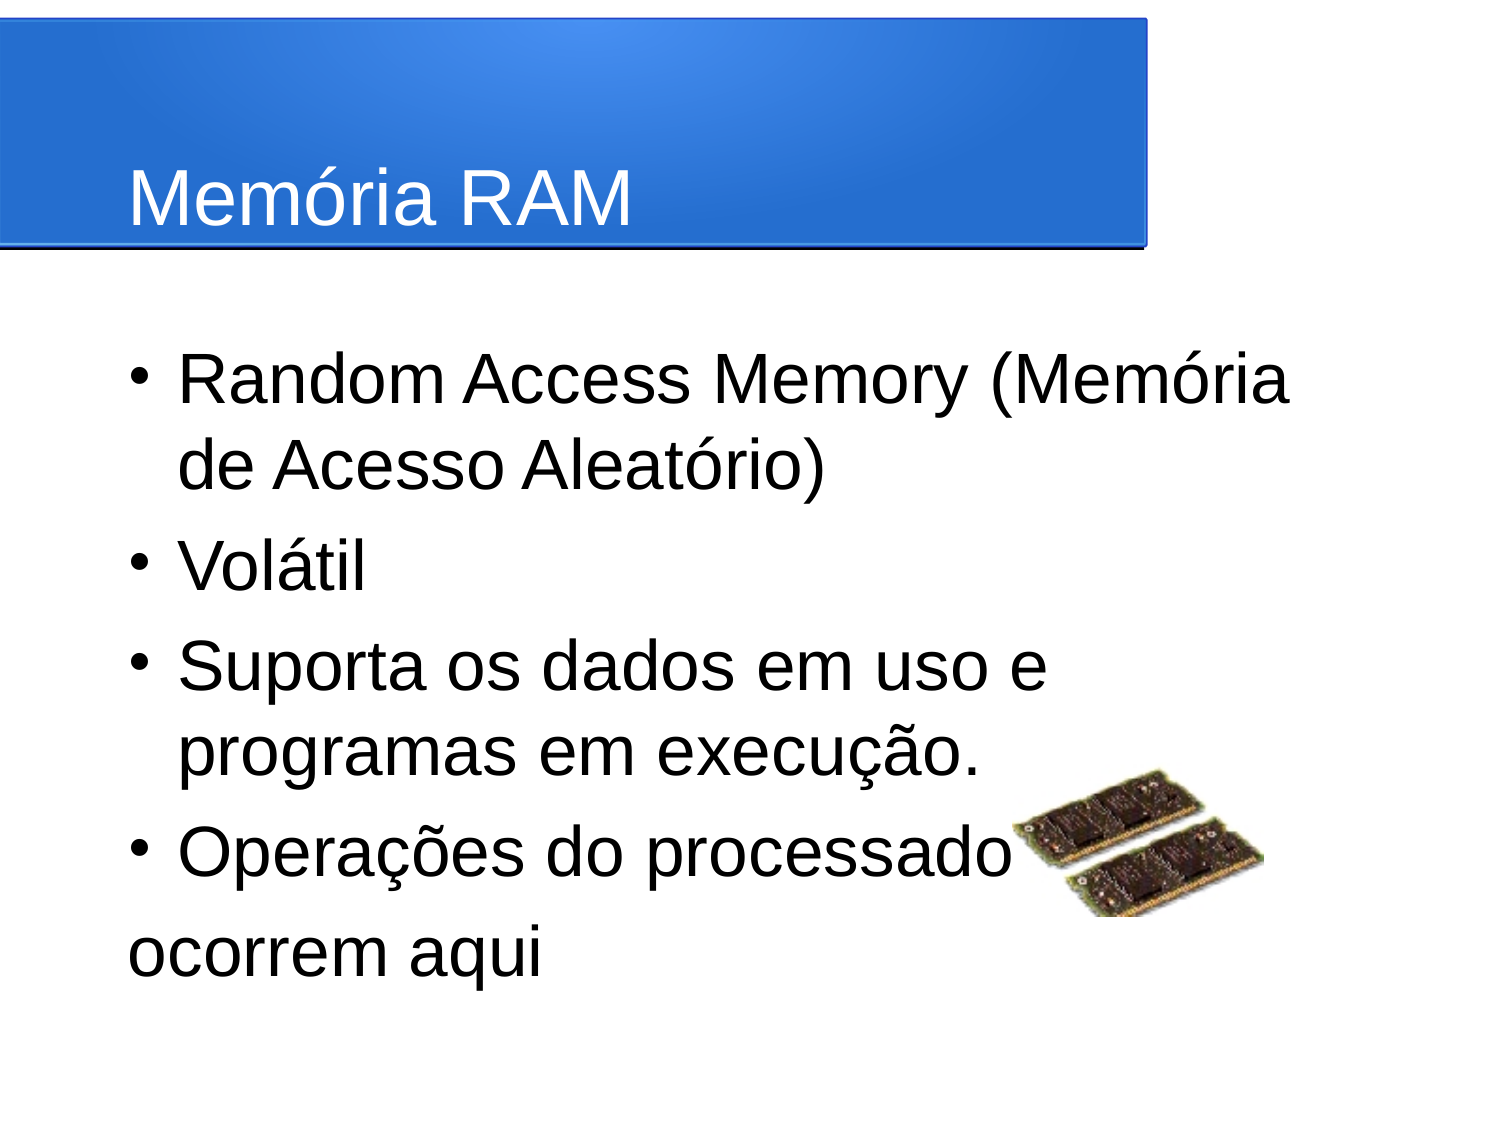

# Memória RAM
Random Access Memory (Memória de Acesso Aleatório)
Volátil
Suporta os dados em uso e programas em execução.
Operações do processador
ocorrem aqui